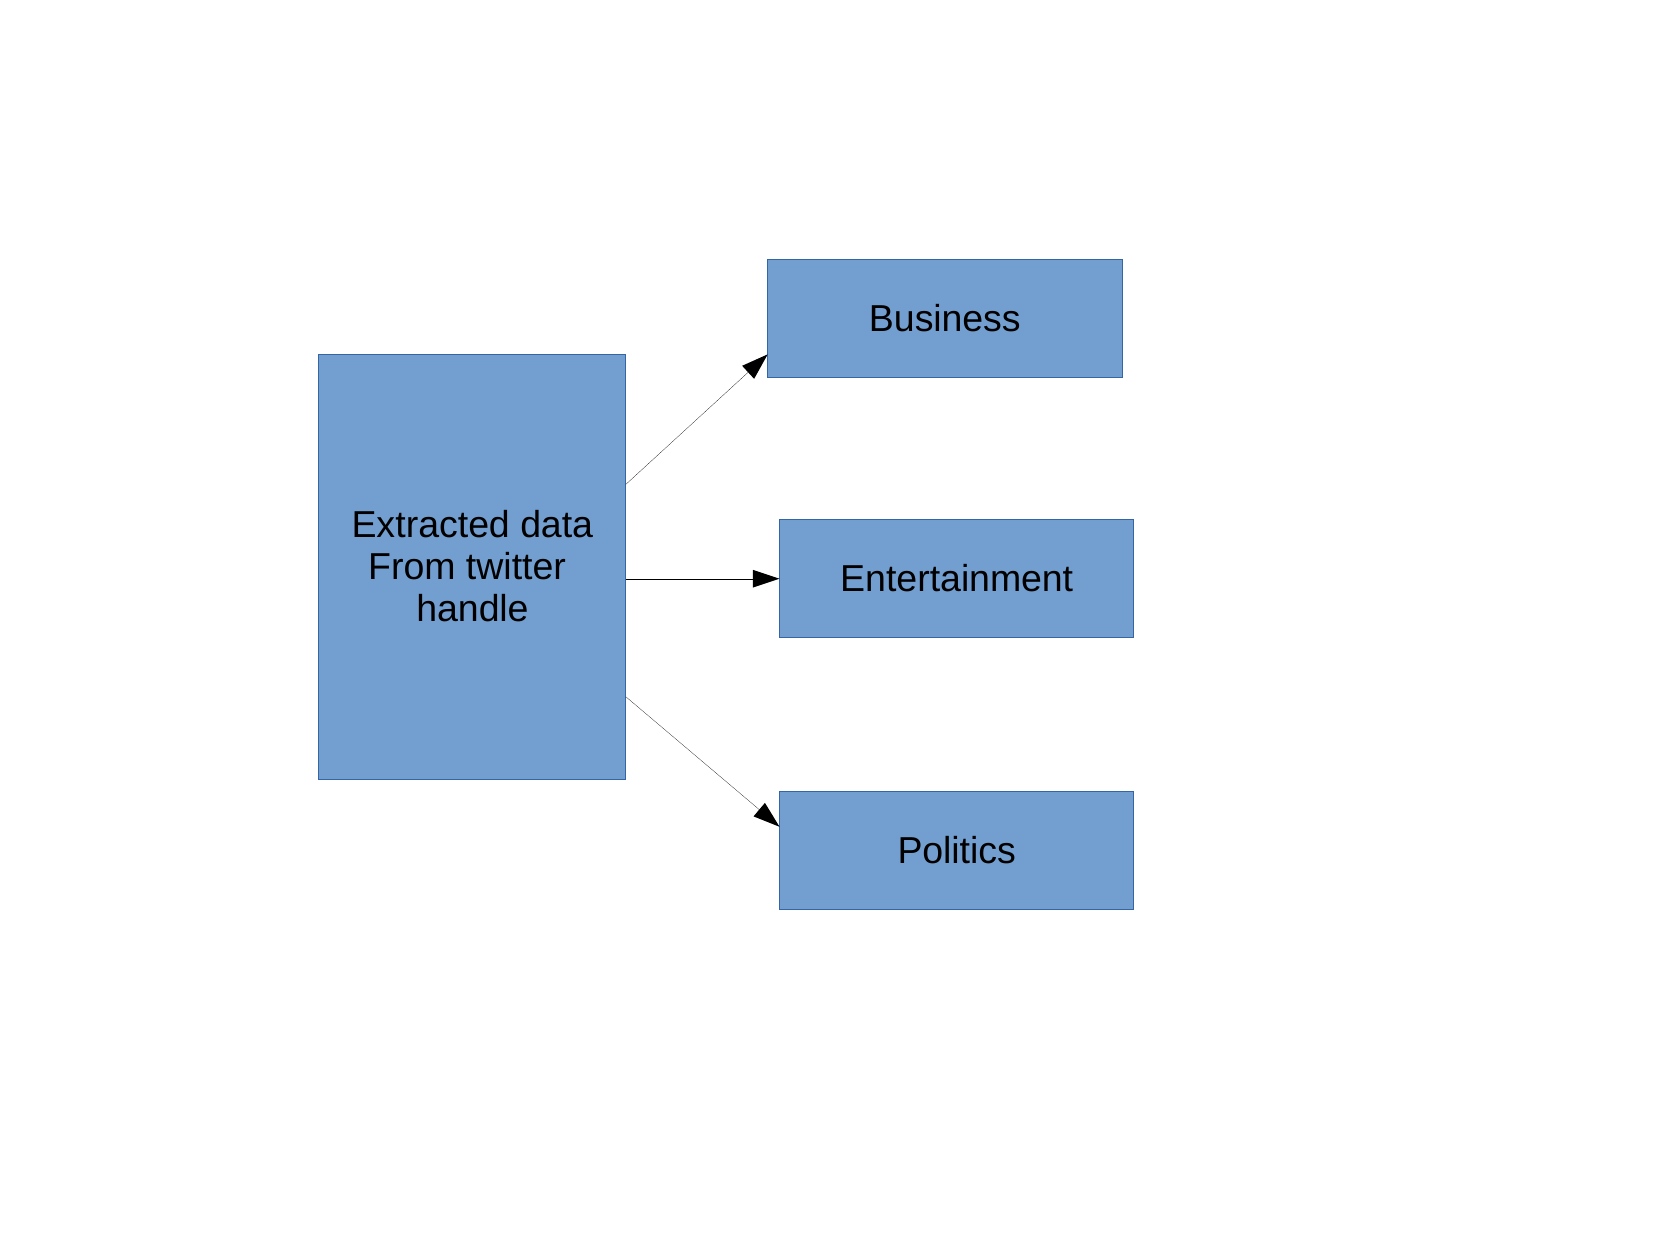

Business
Extracted data
From twitter
handle
Entertainment
Politics